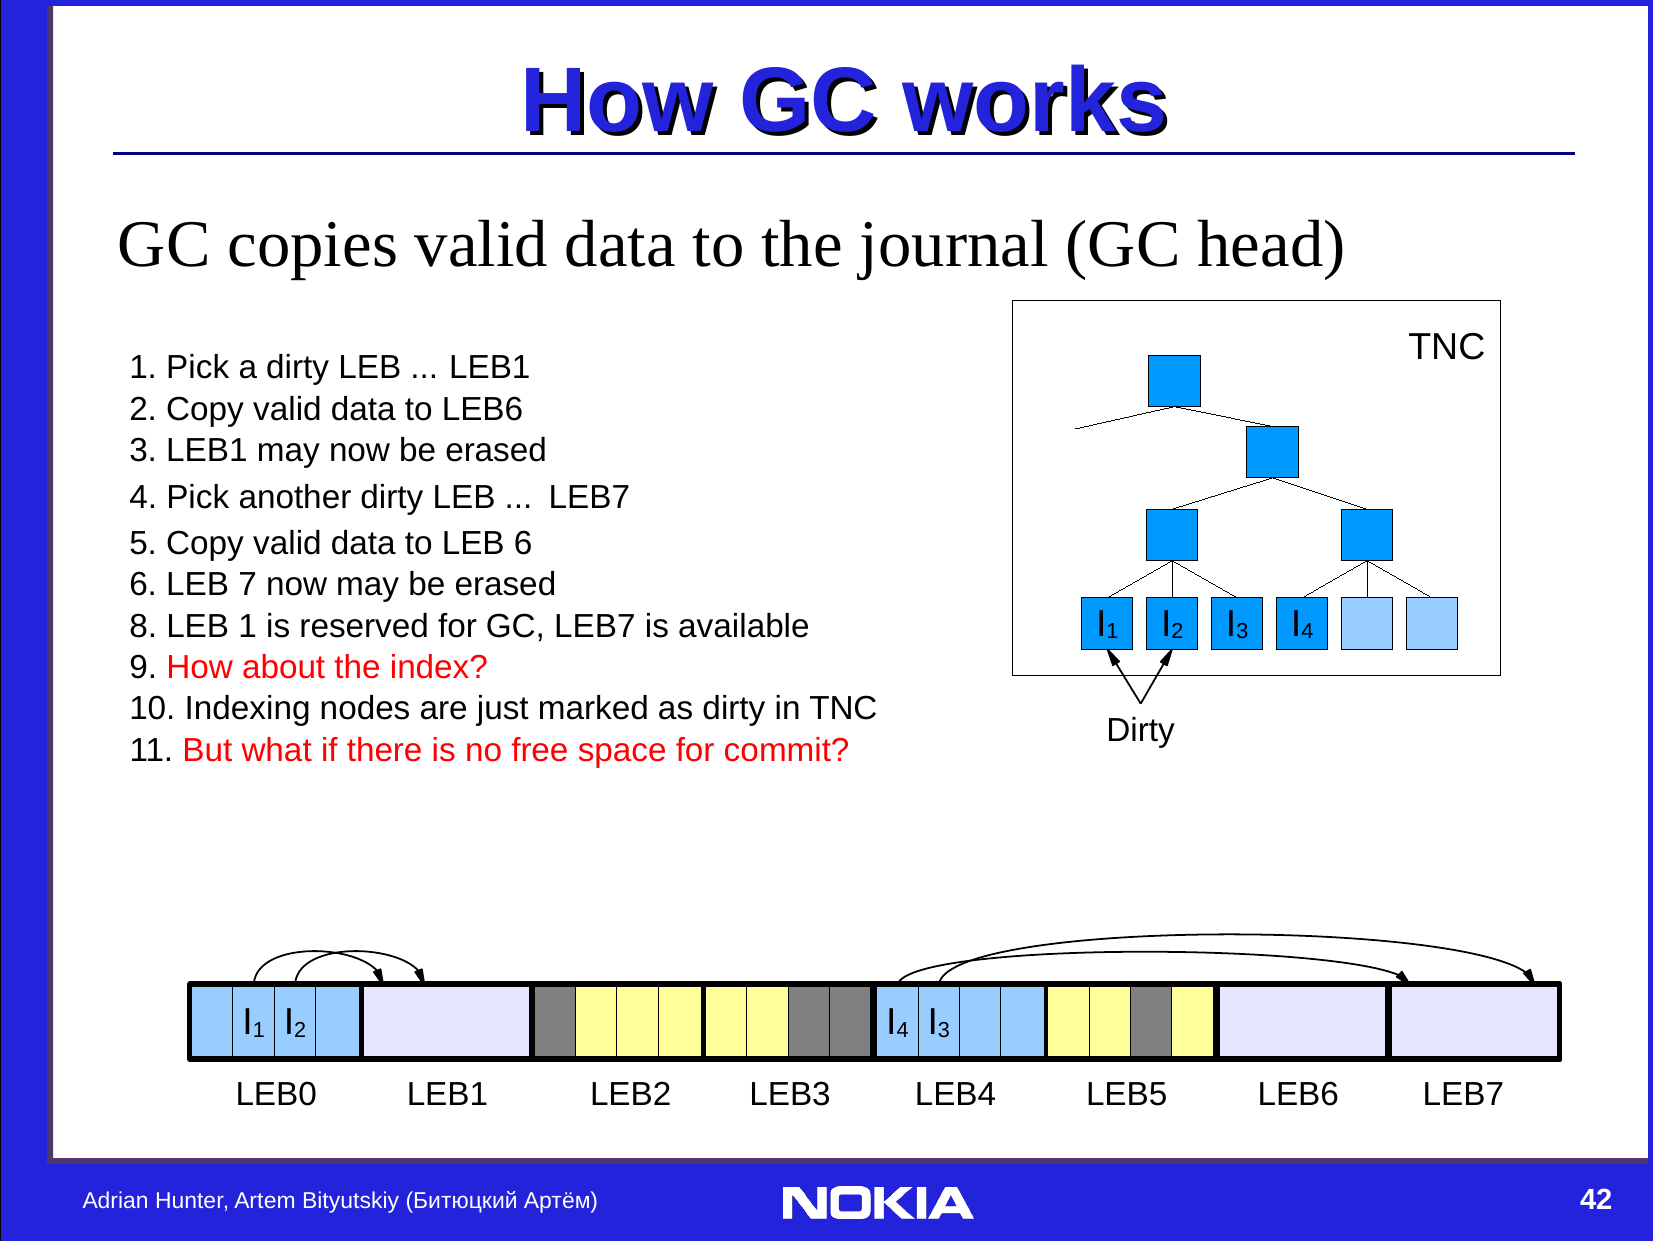

# How GC works
GC copies valid data to the journal (GC head)
TNC
1. Pick a dirty LEB ...
LEB1
2. Copy valid data to LEB6
3. LEB1 may now be erased
4. Pick another dirty LEB ...
LEB7
5. Copy valid data to LEB 6
6. LEB 7 now may be erased
I1
I2
I3
I4
8. LEB 1 is reserved for GC, LEB7 is available
9. How about the index?
10. Indexing nodes are just marked as dirty in TNC
Dirty
11. But what if there is no free space for commit?
I1
I2
I4
I3
LEB0
LEB1
LEB2
LEB3
LEB4
LEB5
LEB6
LEB7
42